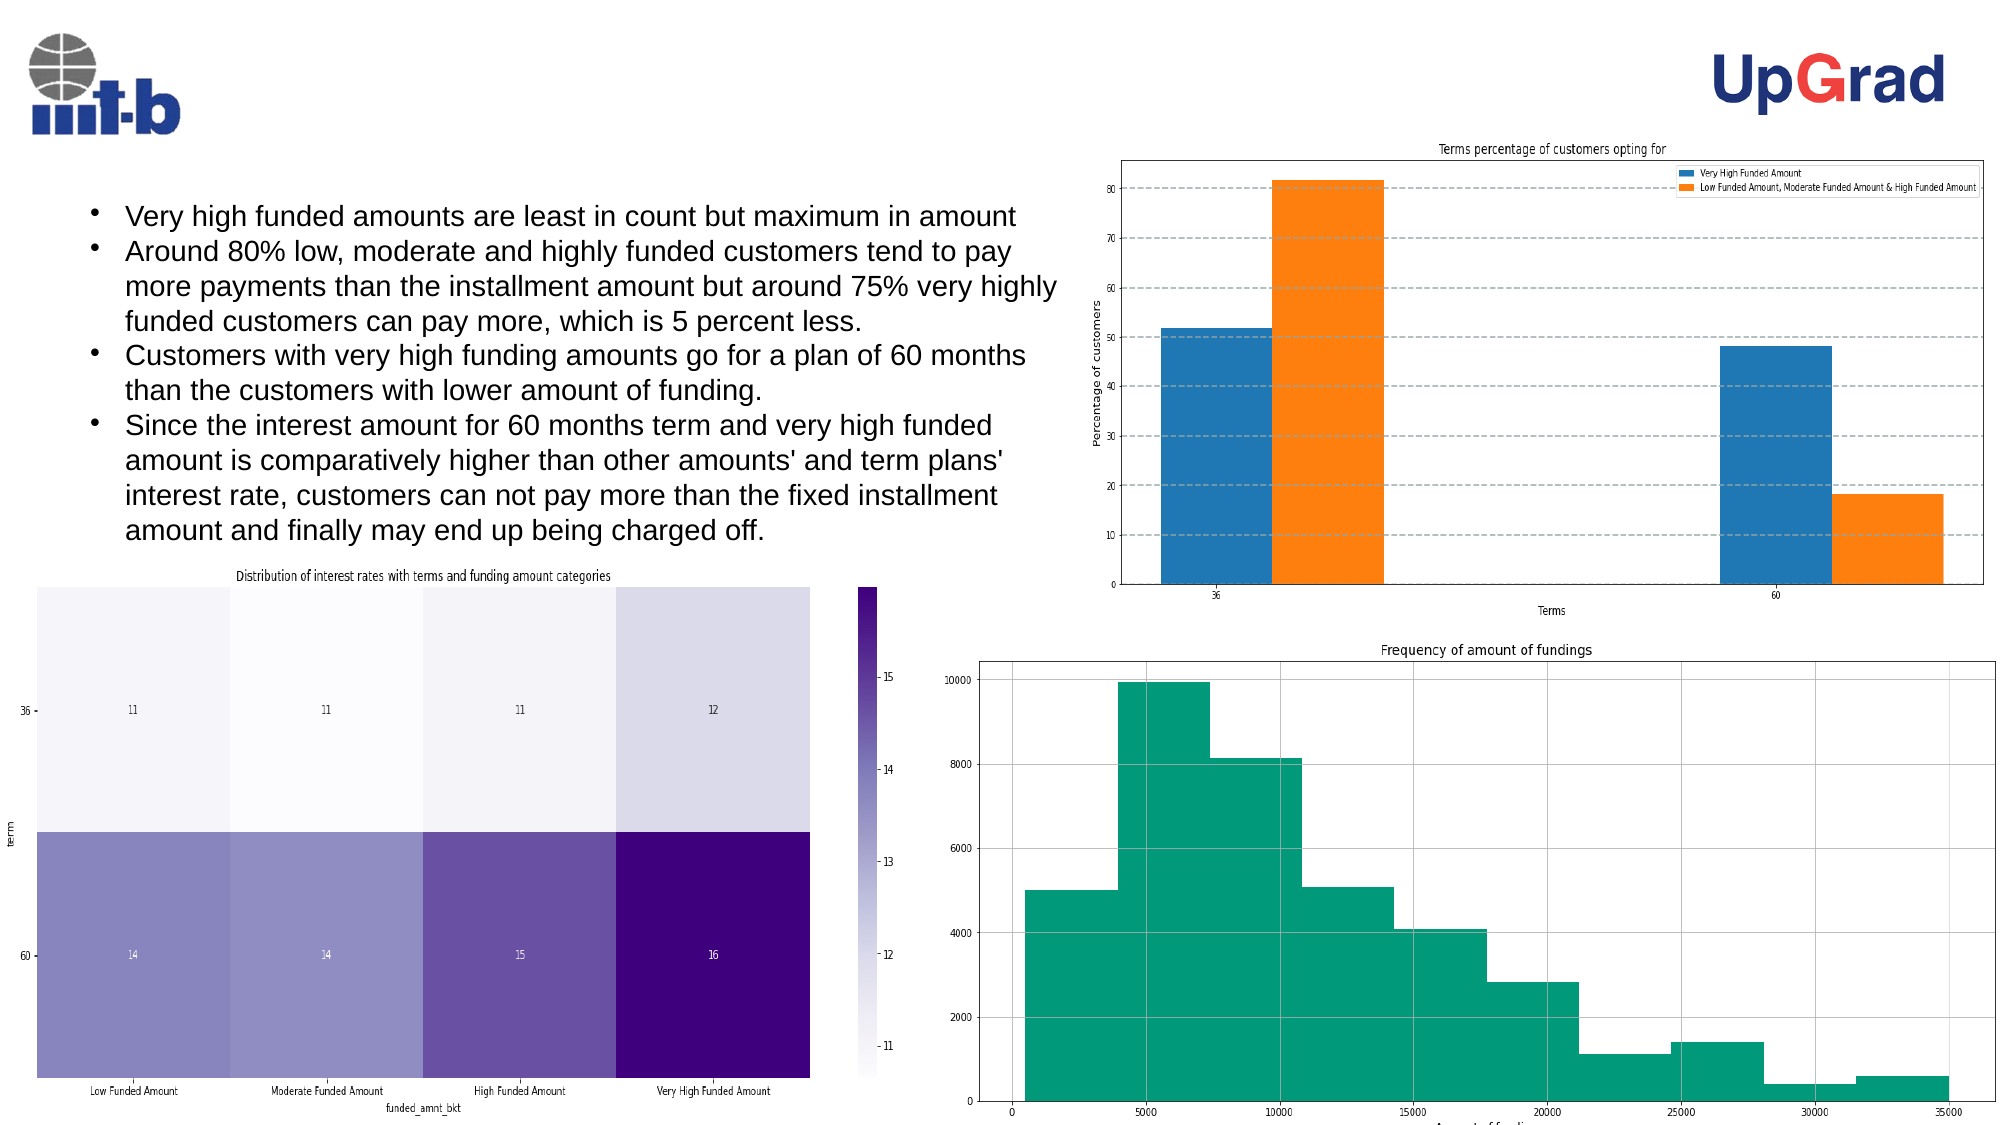

Very high funded amounts are least in count but maximum in amount
Around 80% low, moderate and highly funded customers tend to pay more payments than the installment amount but around 75% very highly funded customers can pay more, which is 5 percent less.
Customers with very high funding amounts go for a plan of 60 months than the customers with lower amount of funding.
Since the interest amount for 60 months term and very high funded amount is comparatively higher than other amounts' and term plans' interest rate, customers can not pay more than the fixed installment amount and finally may end up being charged off.